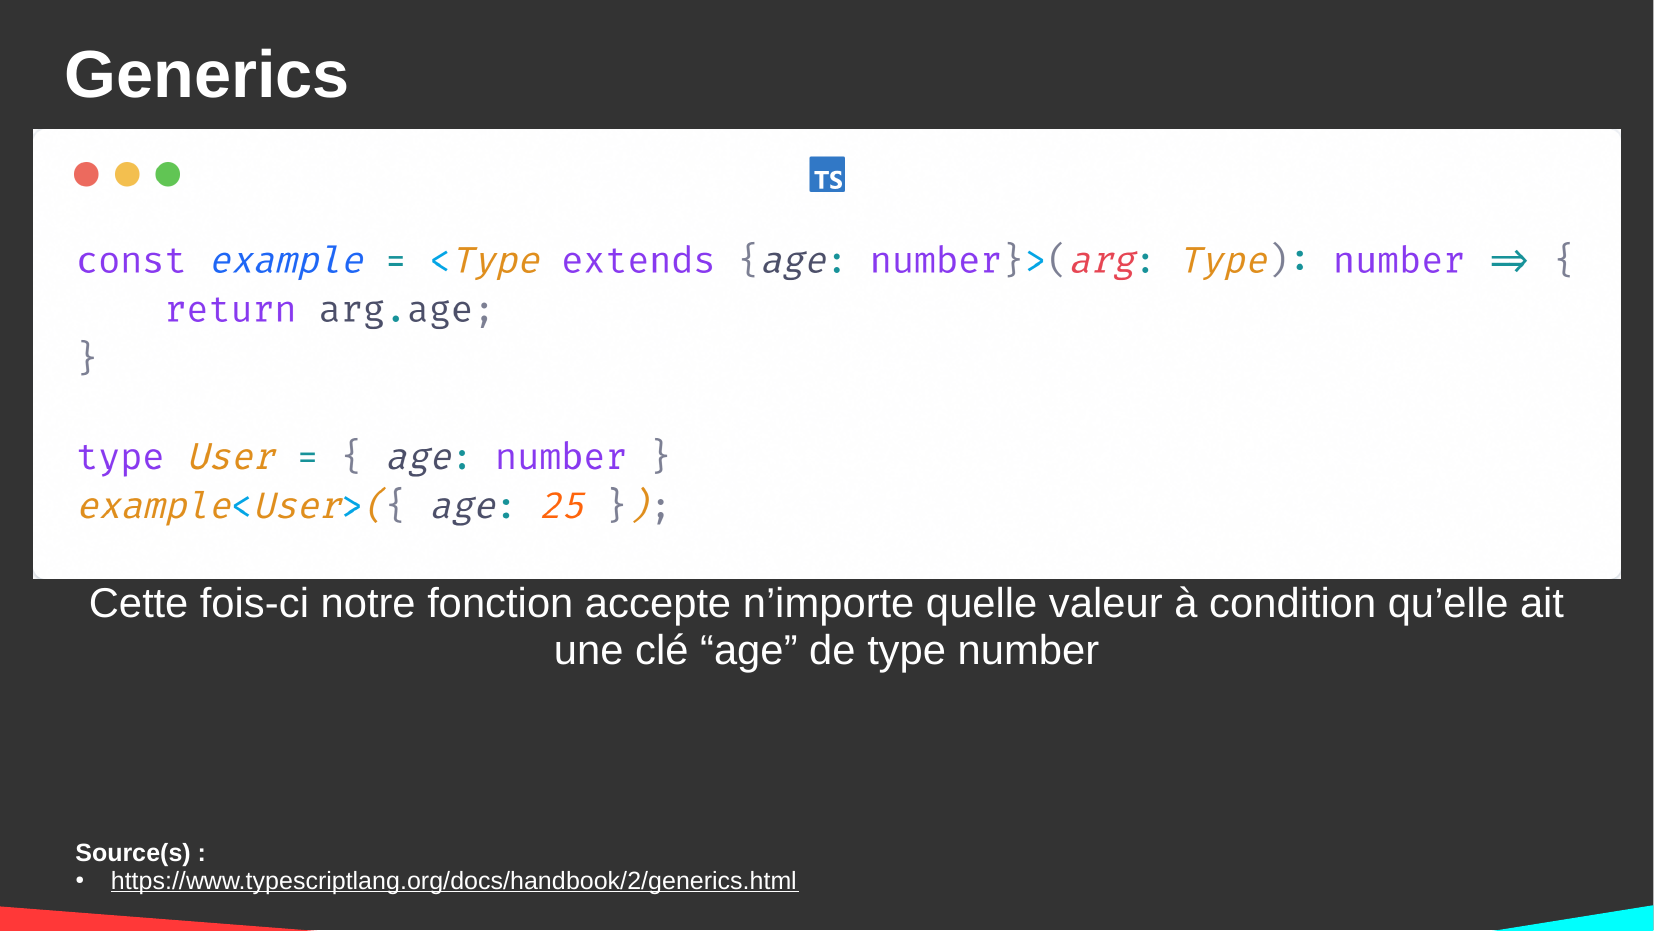

# Generics
Cette fois-ci notre fonction accepte n’importe quelle valeur à condition qu’elle ait une clé “age” de type number
Source(s) :
https://www.typescriptlang.org/docs/handbook/2/generics.html